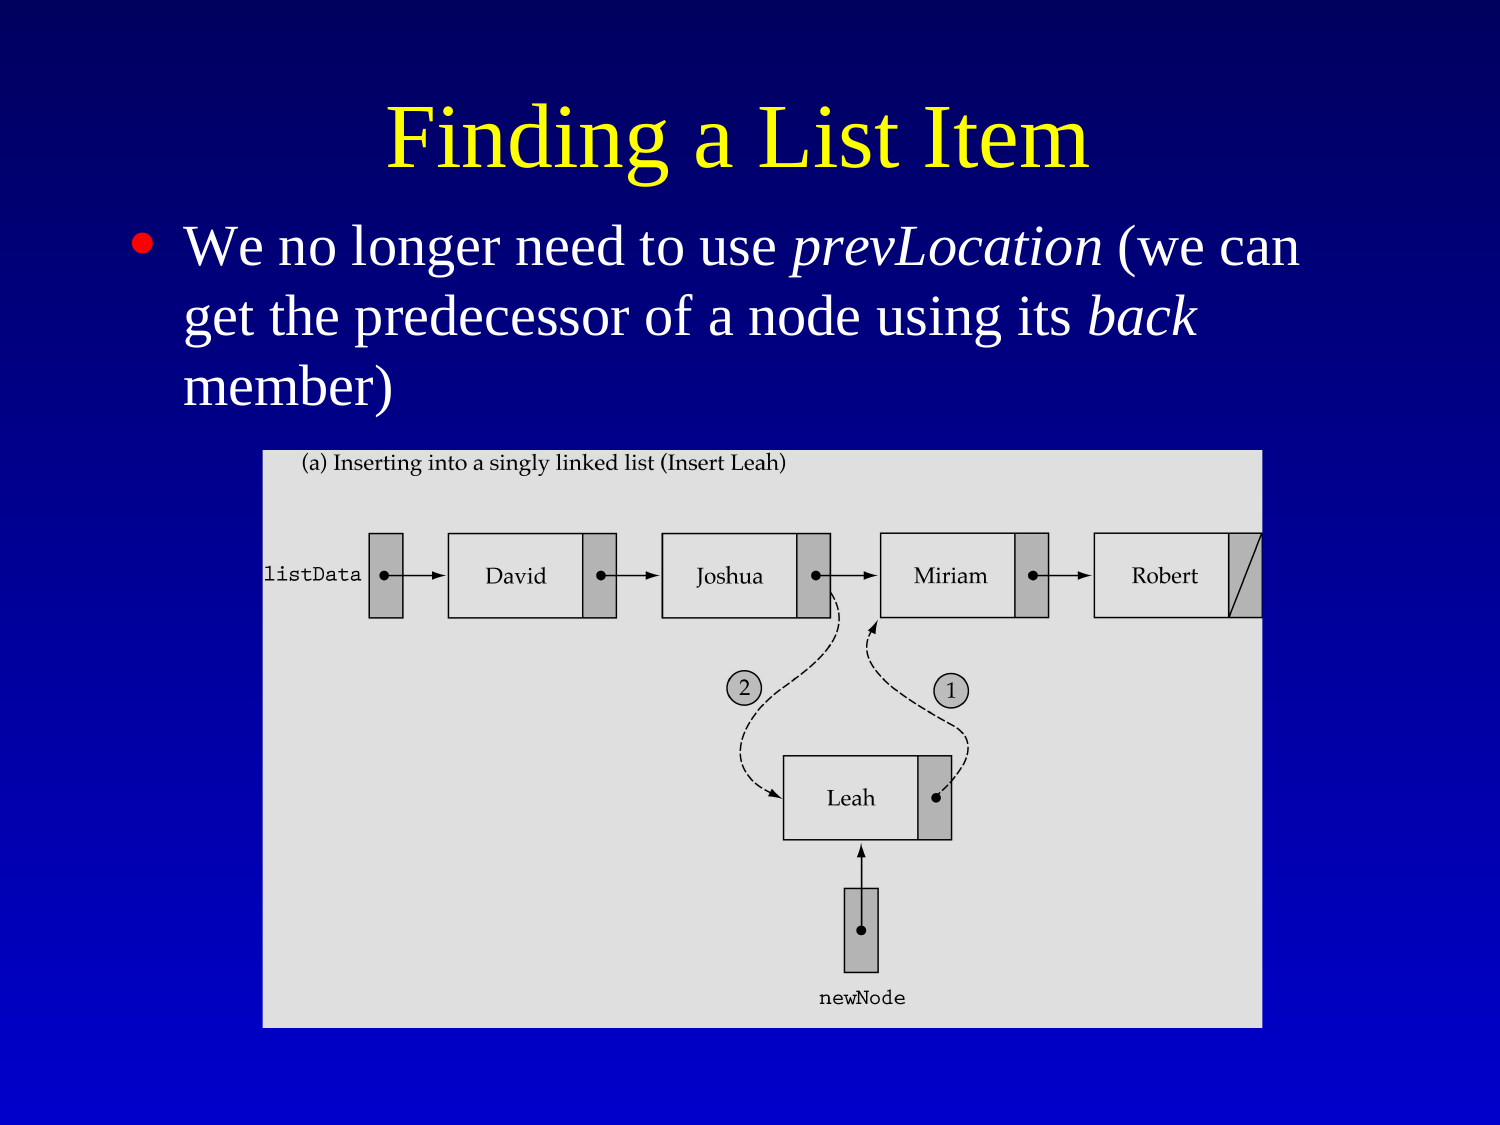

# Finding a List Item
We no longer need to use prevLocation (we can get the predecessor of a node using its back member)